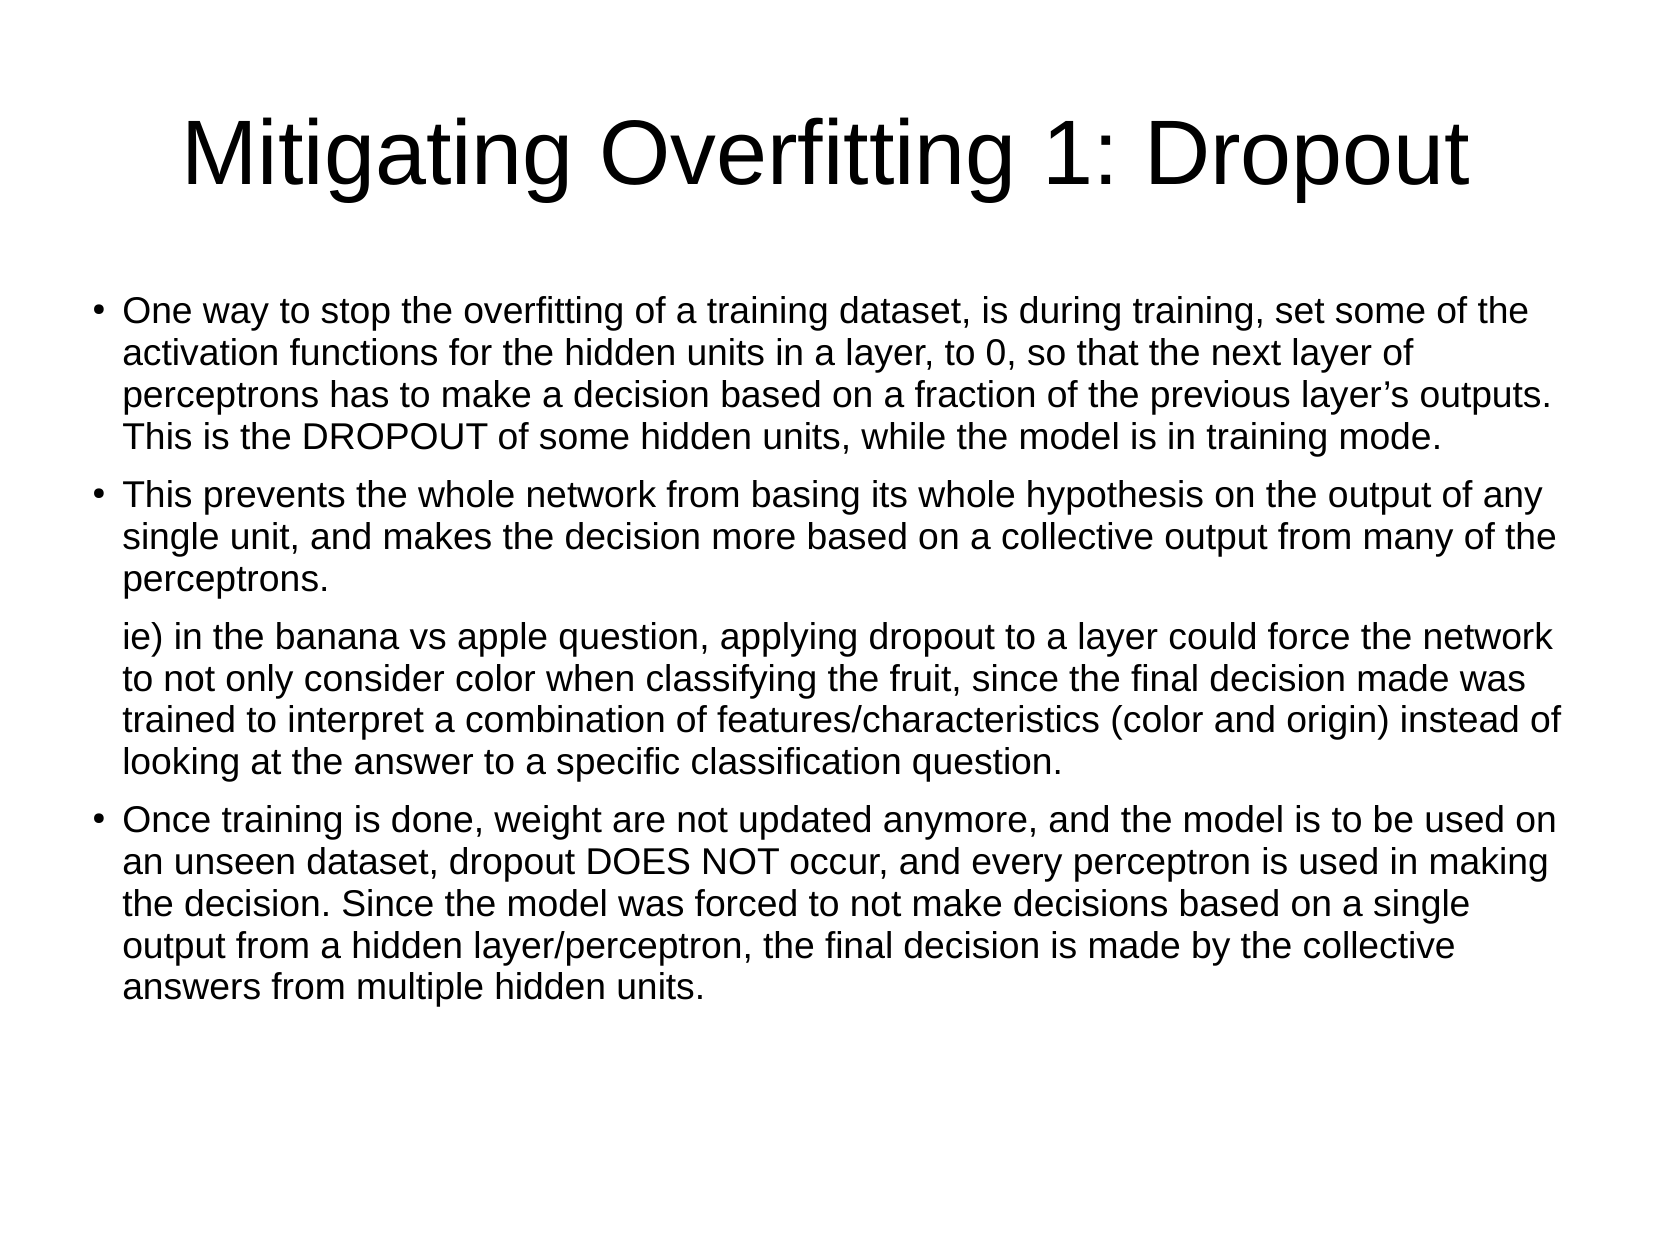

# Mitigating Overfitting 1: Dropout
One way to stop the overfitting of a training dataset, is during training, set some of the activation functions for the hidden units in a layer, to 0, so that the next layer of perceptrons has to make a decision based on a fraction of the previous layer’s outputs. This is the DROPOUT of some hidden units, while the model is in training mode.
This prevents the whole network from basing its whole hypothesis on the output of any single unit, and makes the decision more based on a collective output from many of the perceptrons.
ie) in the banana vs apple question, applying dropout to a layer could force the network to not only consider color when classifying the fruit, since the final decision made was trained to interpret a combination of features/characteristics (color and origin) instead of looking at the answer to a specific classification question.
Once training is done, weight are not updated anymore, and the model is to be used on an unseen dataset, dropout DOES NOT occur, and every perceptron is used in making the decision. Since the model was forced to not make decisions based on a single output from a hidden layer/perceptron, the final decision is made by the collective answers from multiple hidden units.